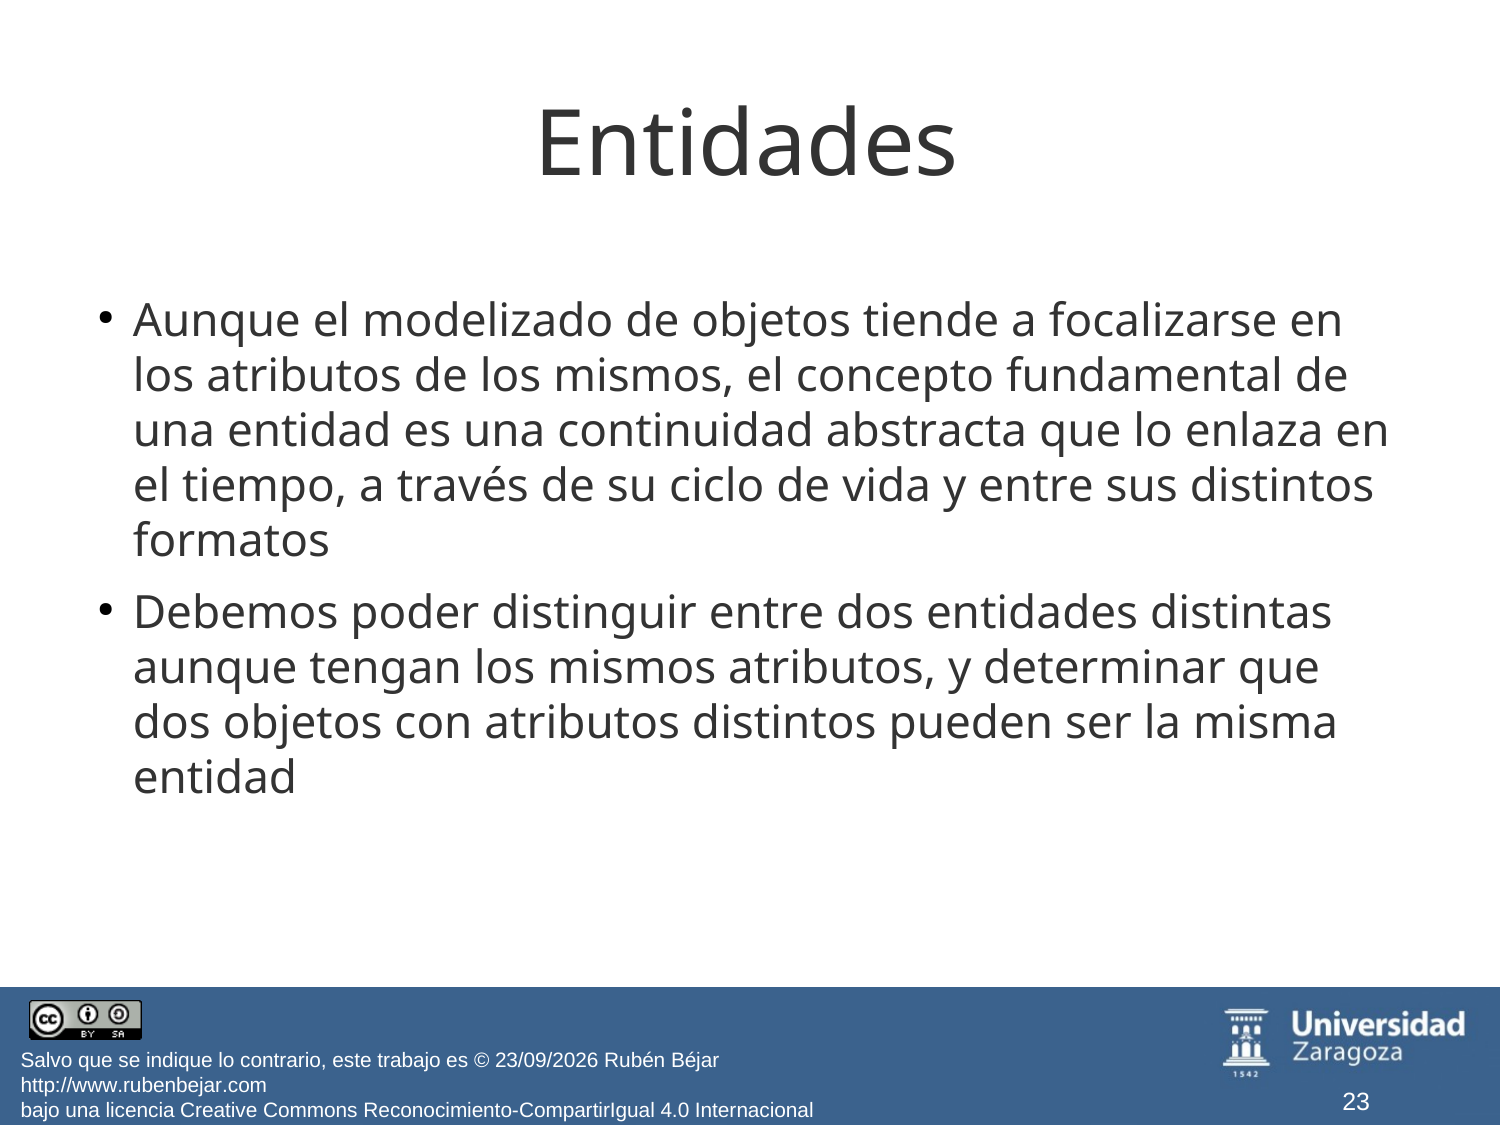

# Entidades
Aunque el modelizado de objetos tiende a focalizarse en los atributos de los mismos, el concepto fundamental de una entidad es una continuidad abstracta que lo enlaza en el tiempo, a través de su ciclo de vida y entre sus distintos formatos
Debemos poder distinguir entre dos entidades distintas aunque tengan los mismos atributos, y determinar que dos objetos con atributos distintos pueden ser la misma entidad